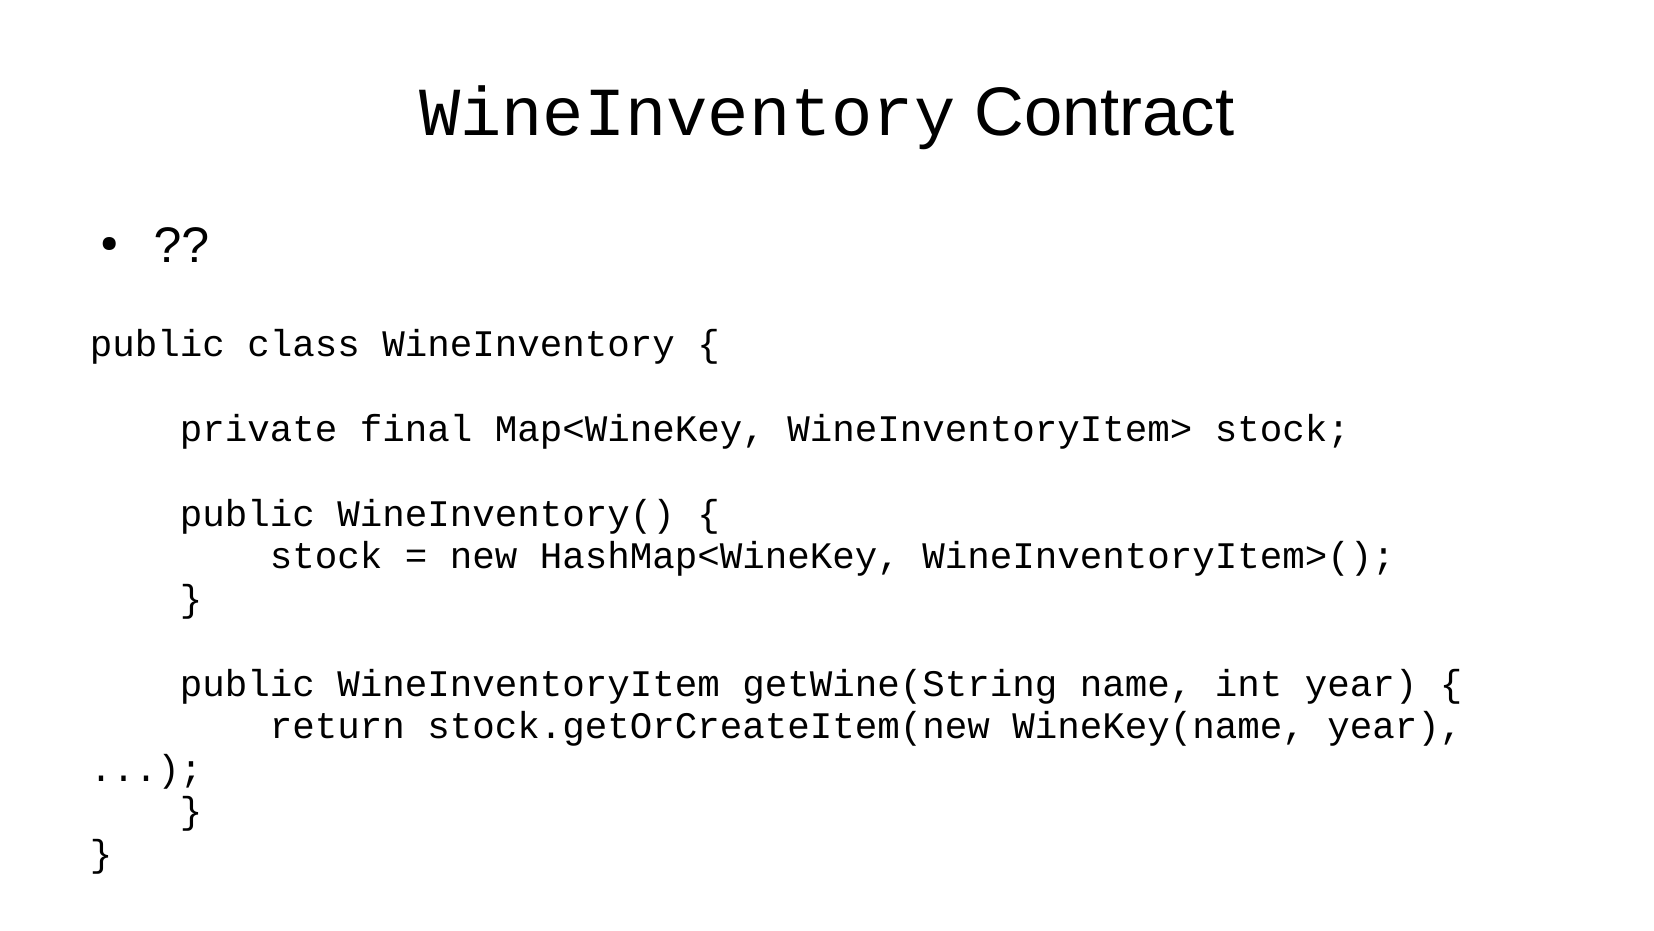

# WineInventory Contract
??
public class WineInventory {
 private final Map<WineKey, WineInventoryItem> stock;
 public WineInventory() {
 stock = new HashMap<WineKey, WineInventoryItem>();
 }
 public WineInventoryItem getWine(String name, int year) {
 return stock.getOrCreateItem(new WineKey(name, year), ...);
 }
}